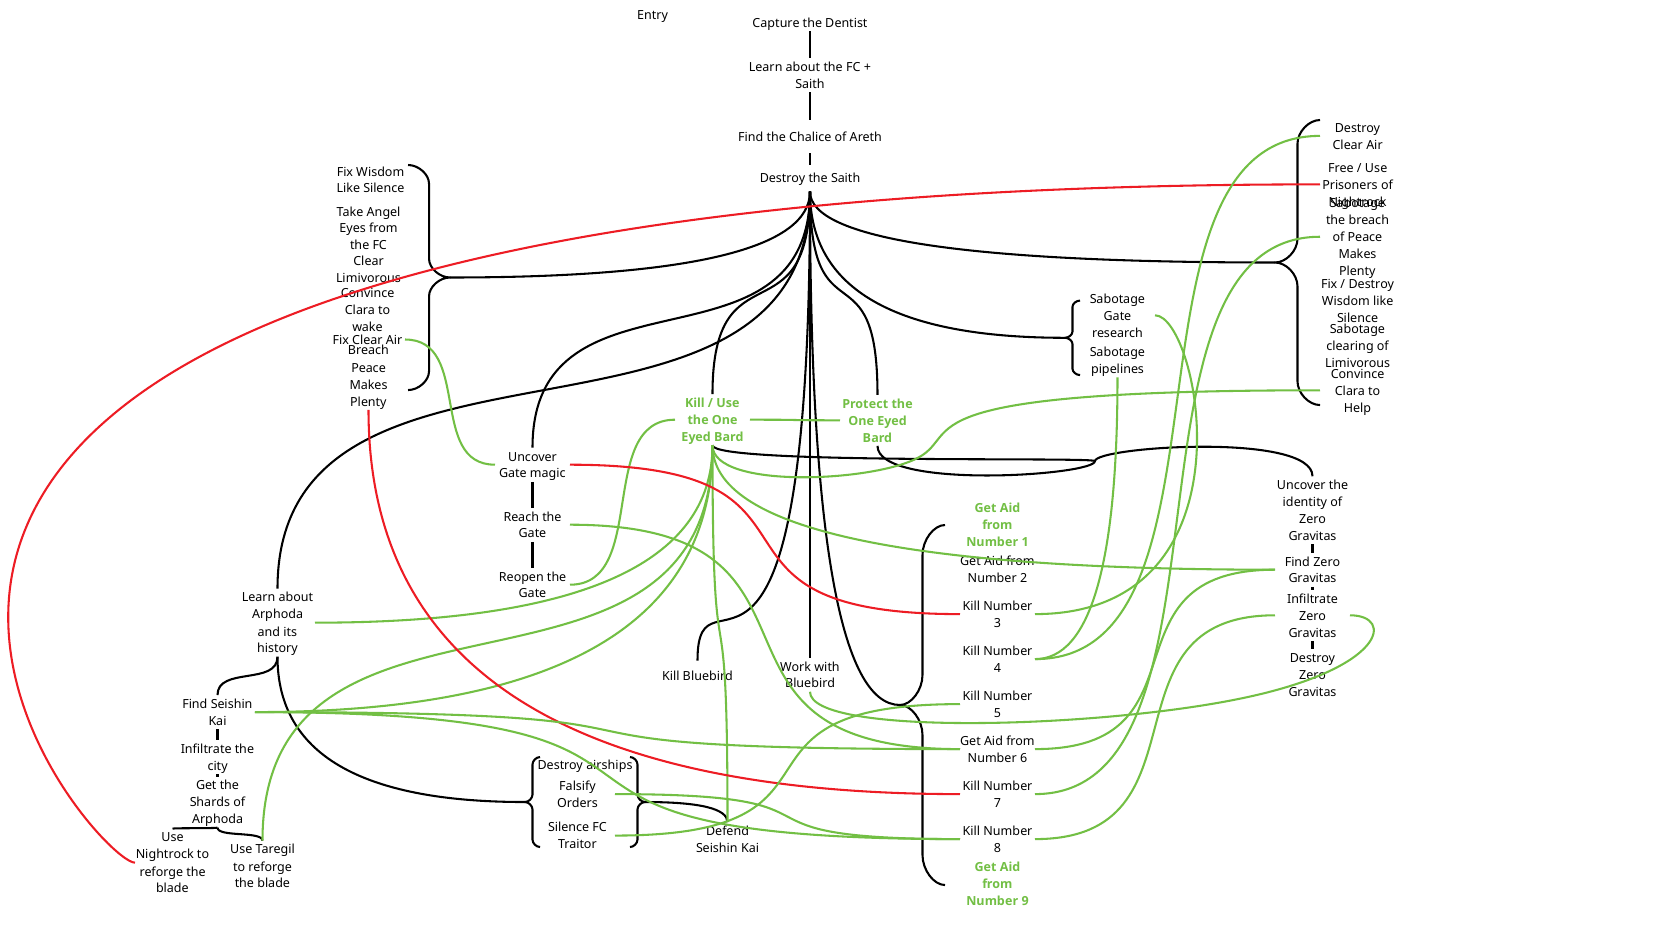

# Entry
Capture the Dentist
Learn about the FC + Saith
Destroy Clear Air
Find the Chalice of Areth
Free / Use Prisoners of Nightrock
Fix Wisdom Like Silence
Destroy the Saith
Sabotage the breach of Peace Makes Plenty
Take Angel Eyes from the FC
Clear Limivorous
Fix / Destroy Wisdom like Silence
Convince Clara to wake
Sabotage Gate research
Sabotage clearing of Limivorous
Fix Clear Air
Breach Peace Makes Plenty
Sabotage pipelines
Convince Clara to Help
Kill / Use the One Eyed Bard
Protect the One Eyed Bard
Uncover Gate magic
Uncover the identity of Zero Gravitas
Get Aid from Number 1
Reach the Gate
Get Aid from Number 2
Find Zero Gravitas
Reopen the Gate
Learn about Arphoda and its history
Infiltrate Zero Gravitas
Kill Number 3
Kill Number 4
Destroy Zero Gravitas
Work with Bluebird
Kill Bluebird
Kill Number 5
Find Seishin Kai
Get Aid from Number 6
Infiltrate the city
Destroy airships
Get the Shards of Arphoda
Falsify Orders
Kill Number 7
Silence FC Traitor
Defend Seishin Kai
Kill Number 8
Use Nightrock to reforge the blade
Use Taregil to reforge the blade
Get Aid from Number 9